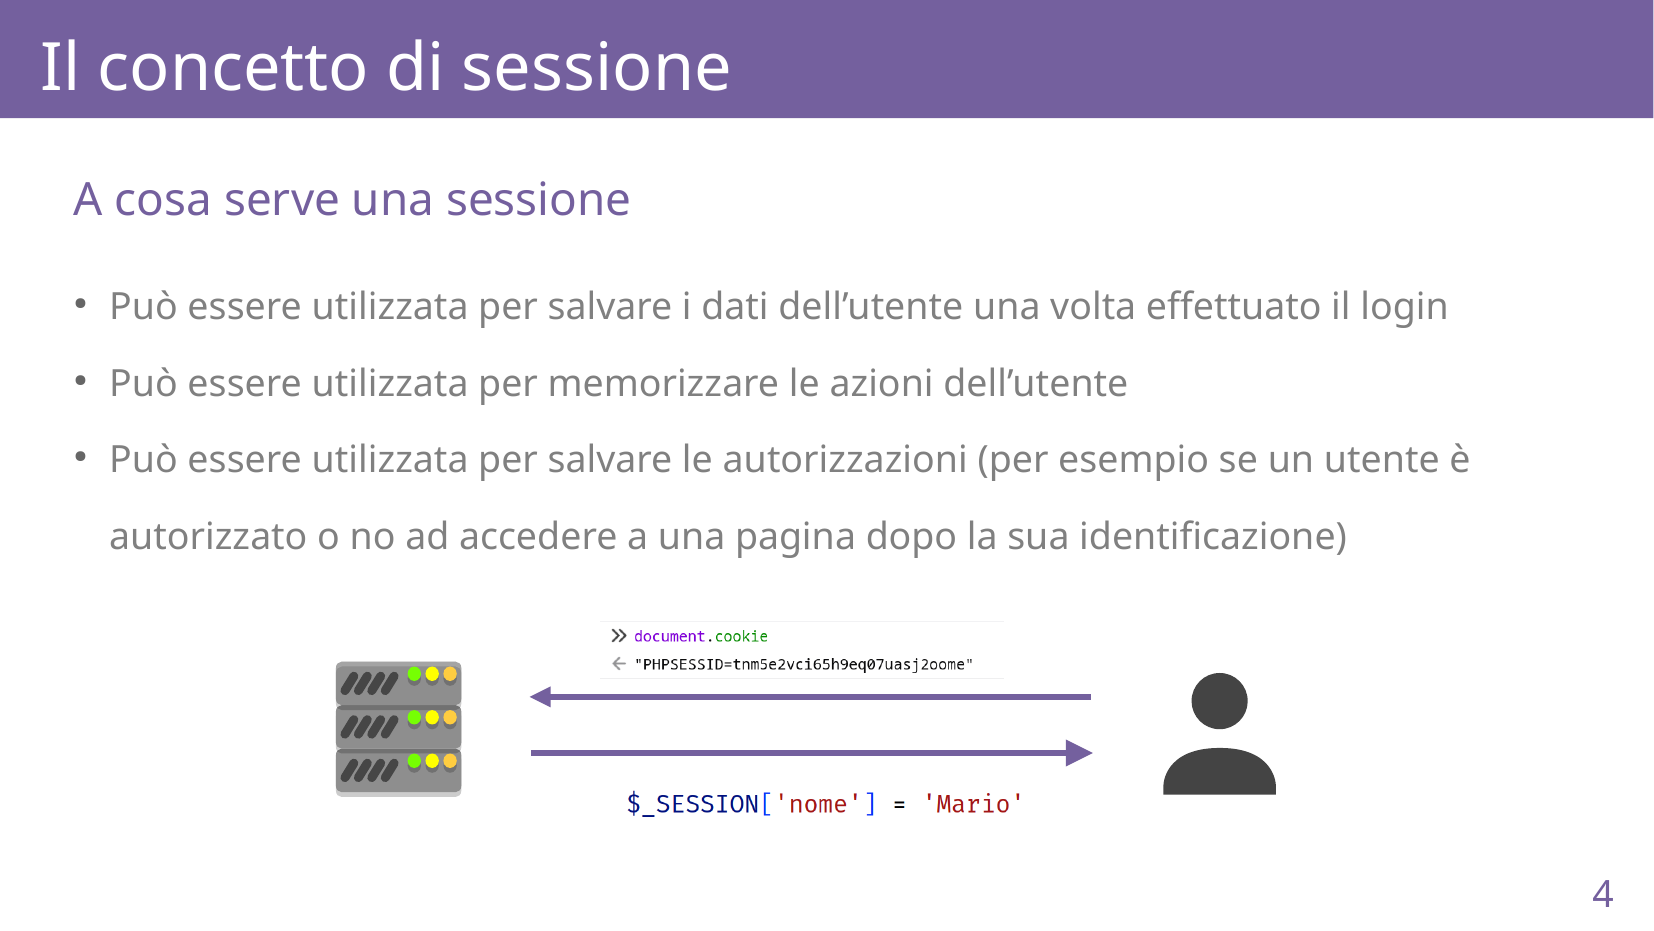

Il concetto di sessione
A cosa serve una sessione
Può essere utilizzata per salvare i dati dell’utente una volta effettuato il login
Può essere utilizzata per memorizzare le azioni dell’utente
Può essere utilizzata per salvare le autorizzazioni (per esempio se un utente è
autorizzato o no ad accedere a una pagina dopo la sua identificazione)